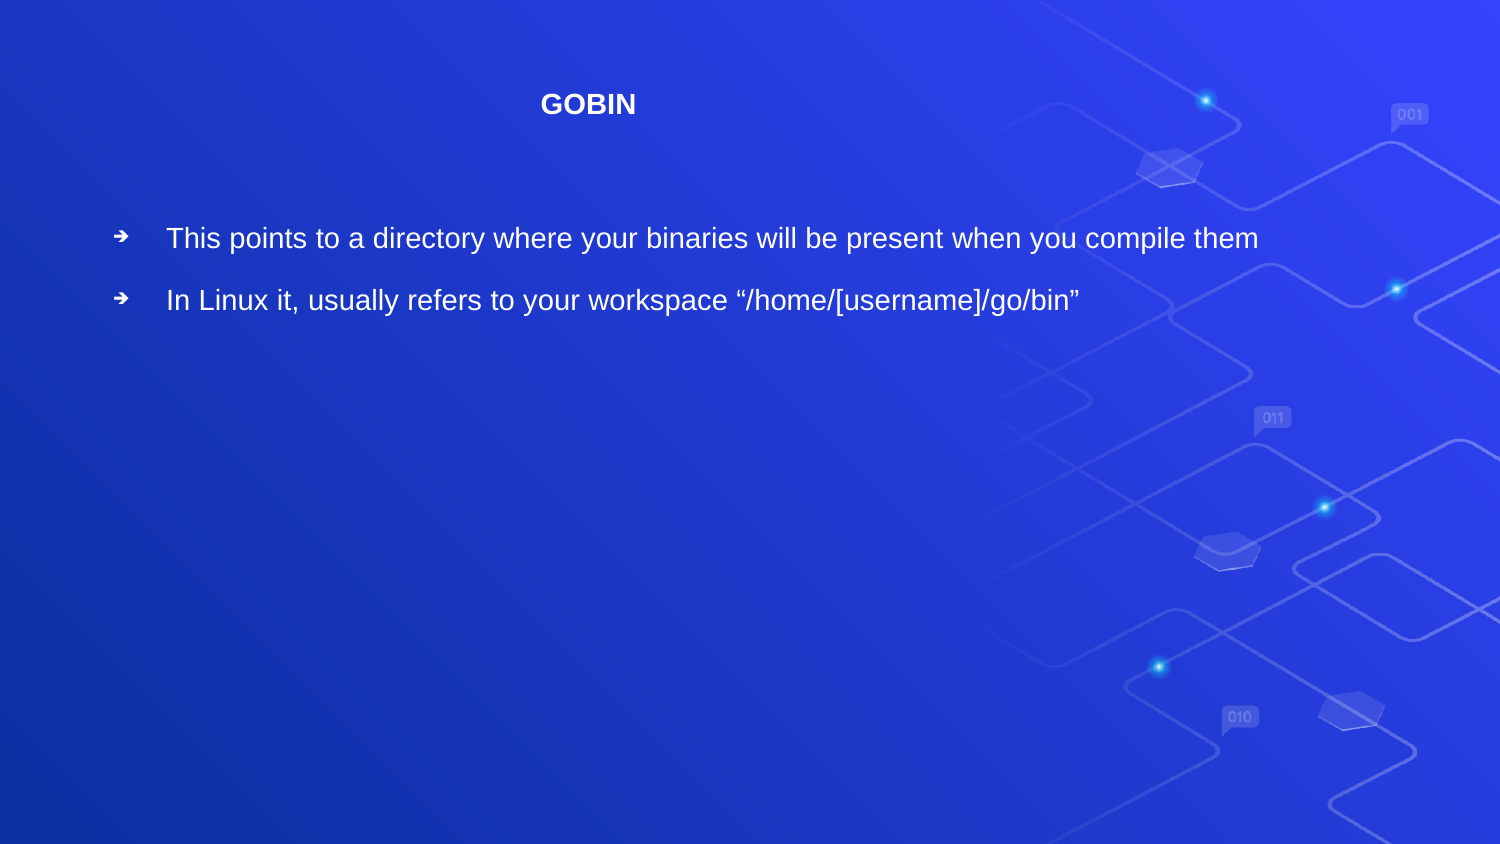

# GOBIN
This points to a directory where your binaries will be present when you compile them
In Linux it, usually refers to your workspace “/home/[username]/go/bin”